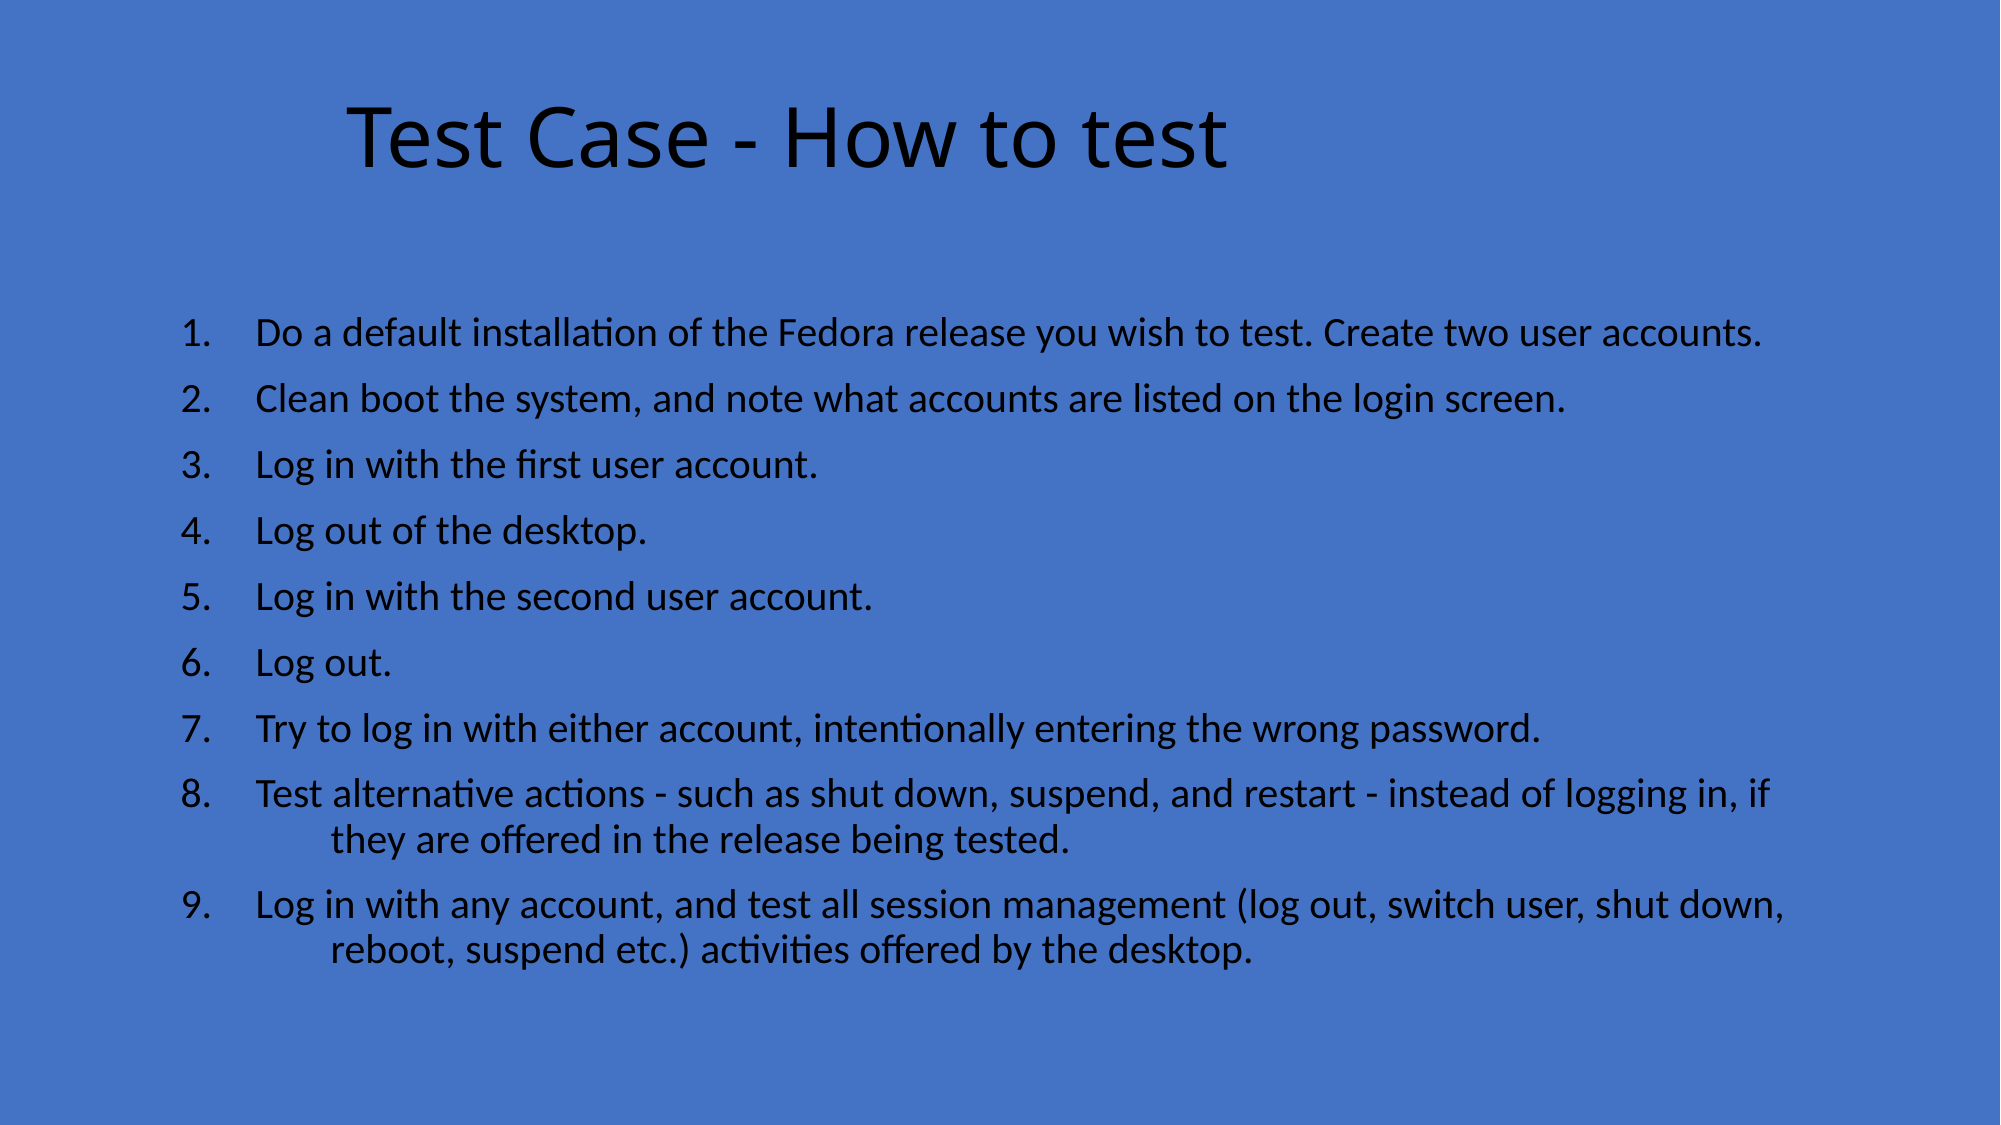

# Test Case - How to test
Do a default installation of the Fedora release you wish to test. Create two user accounts.
Clean boot the system, and note what accounts are listed on the login screen.
Log in with the first user account.
Log out of the desktop.
Log in with the second user account.
Log out.
Try to log in with either account, intentionally entering the wrong password.
Test alternative actions - such as shut down, suspend, and restart - instead of logging in, if they are offered in the release being tested.
Log in with any account, and test all session management (log out, switch user, shut down, reboot, suspend etc.) activities offered by the desktop.